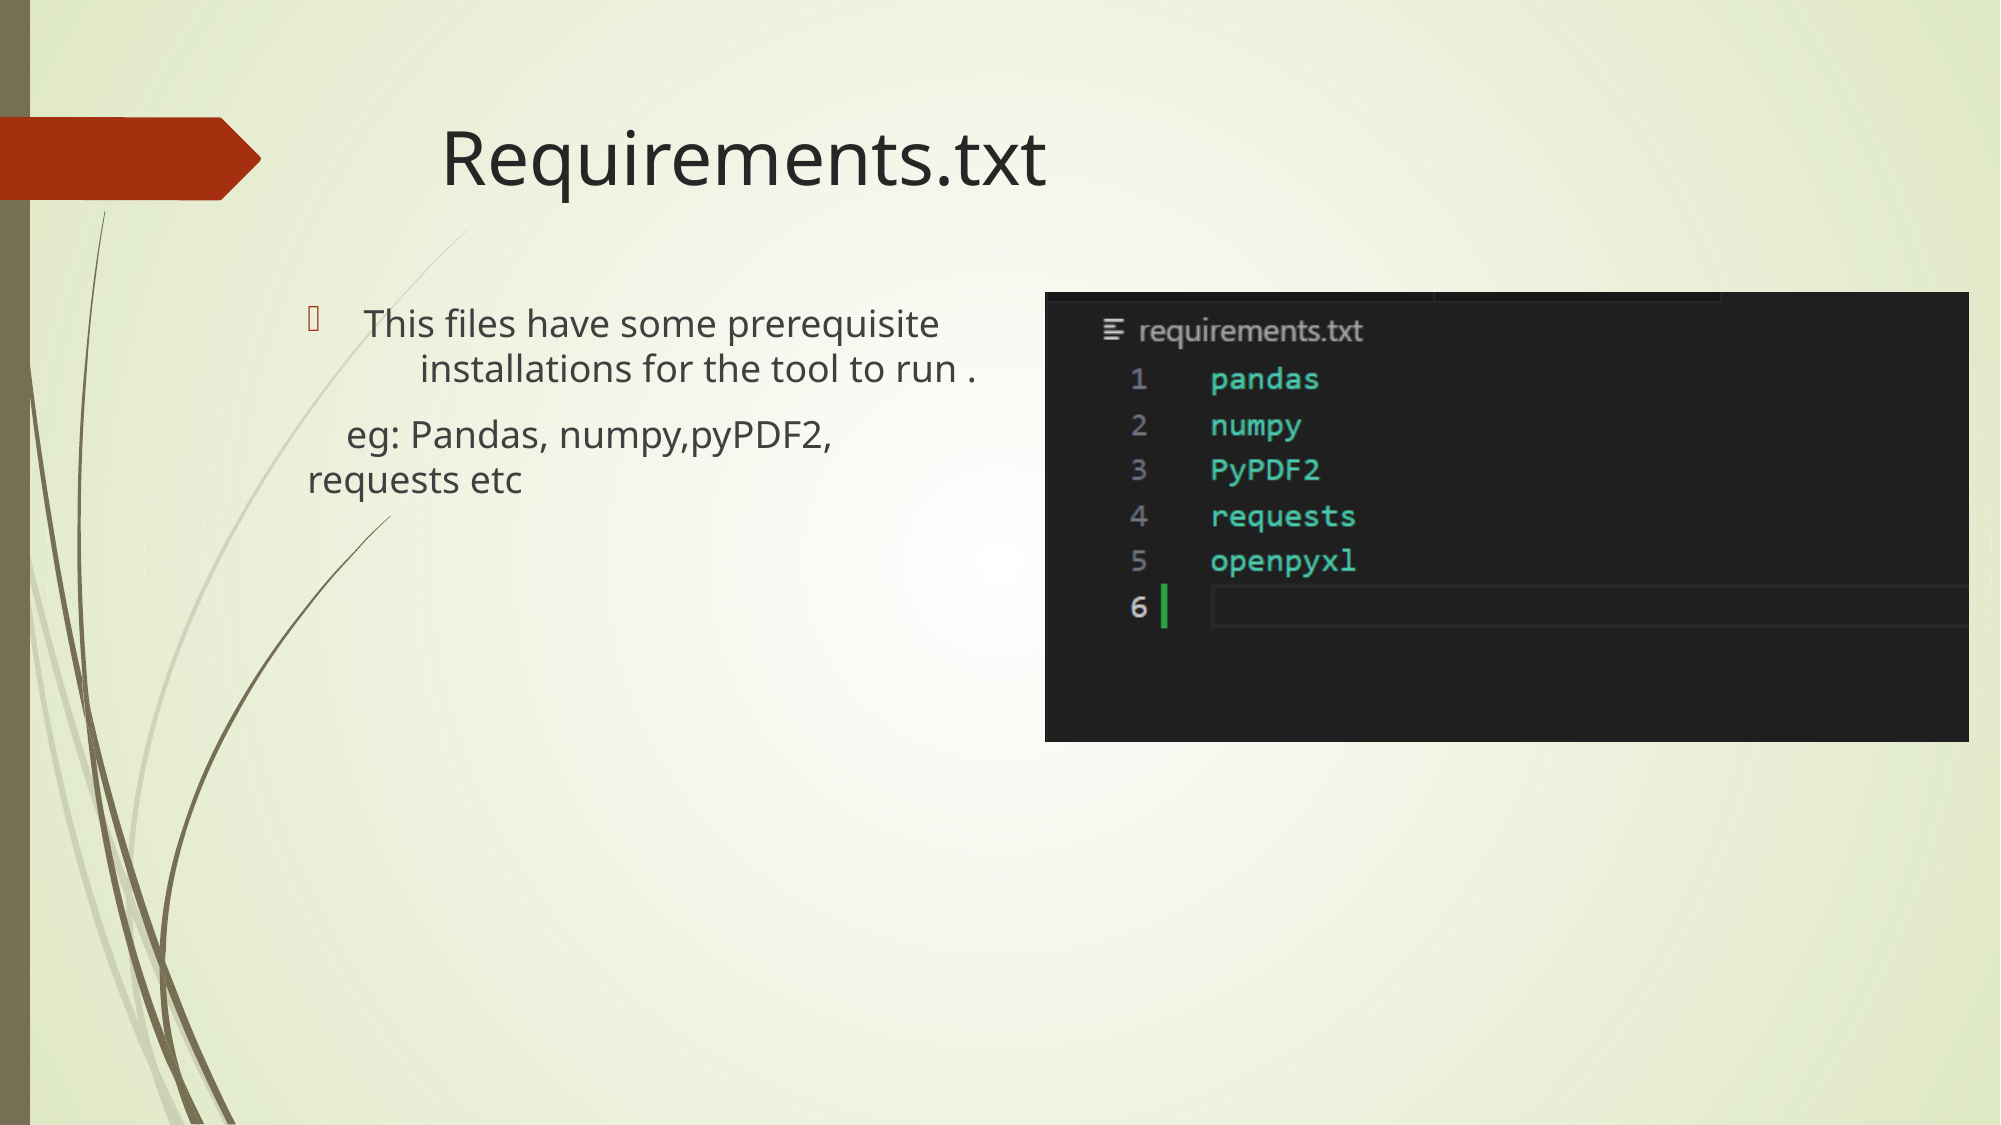

# Requirements.txt
This files have some prerequisite installations for the tool to run .
 eg: Pandas, numpy,pyPDF2, 	requests etc